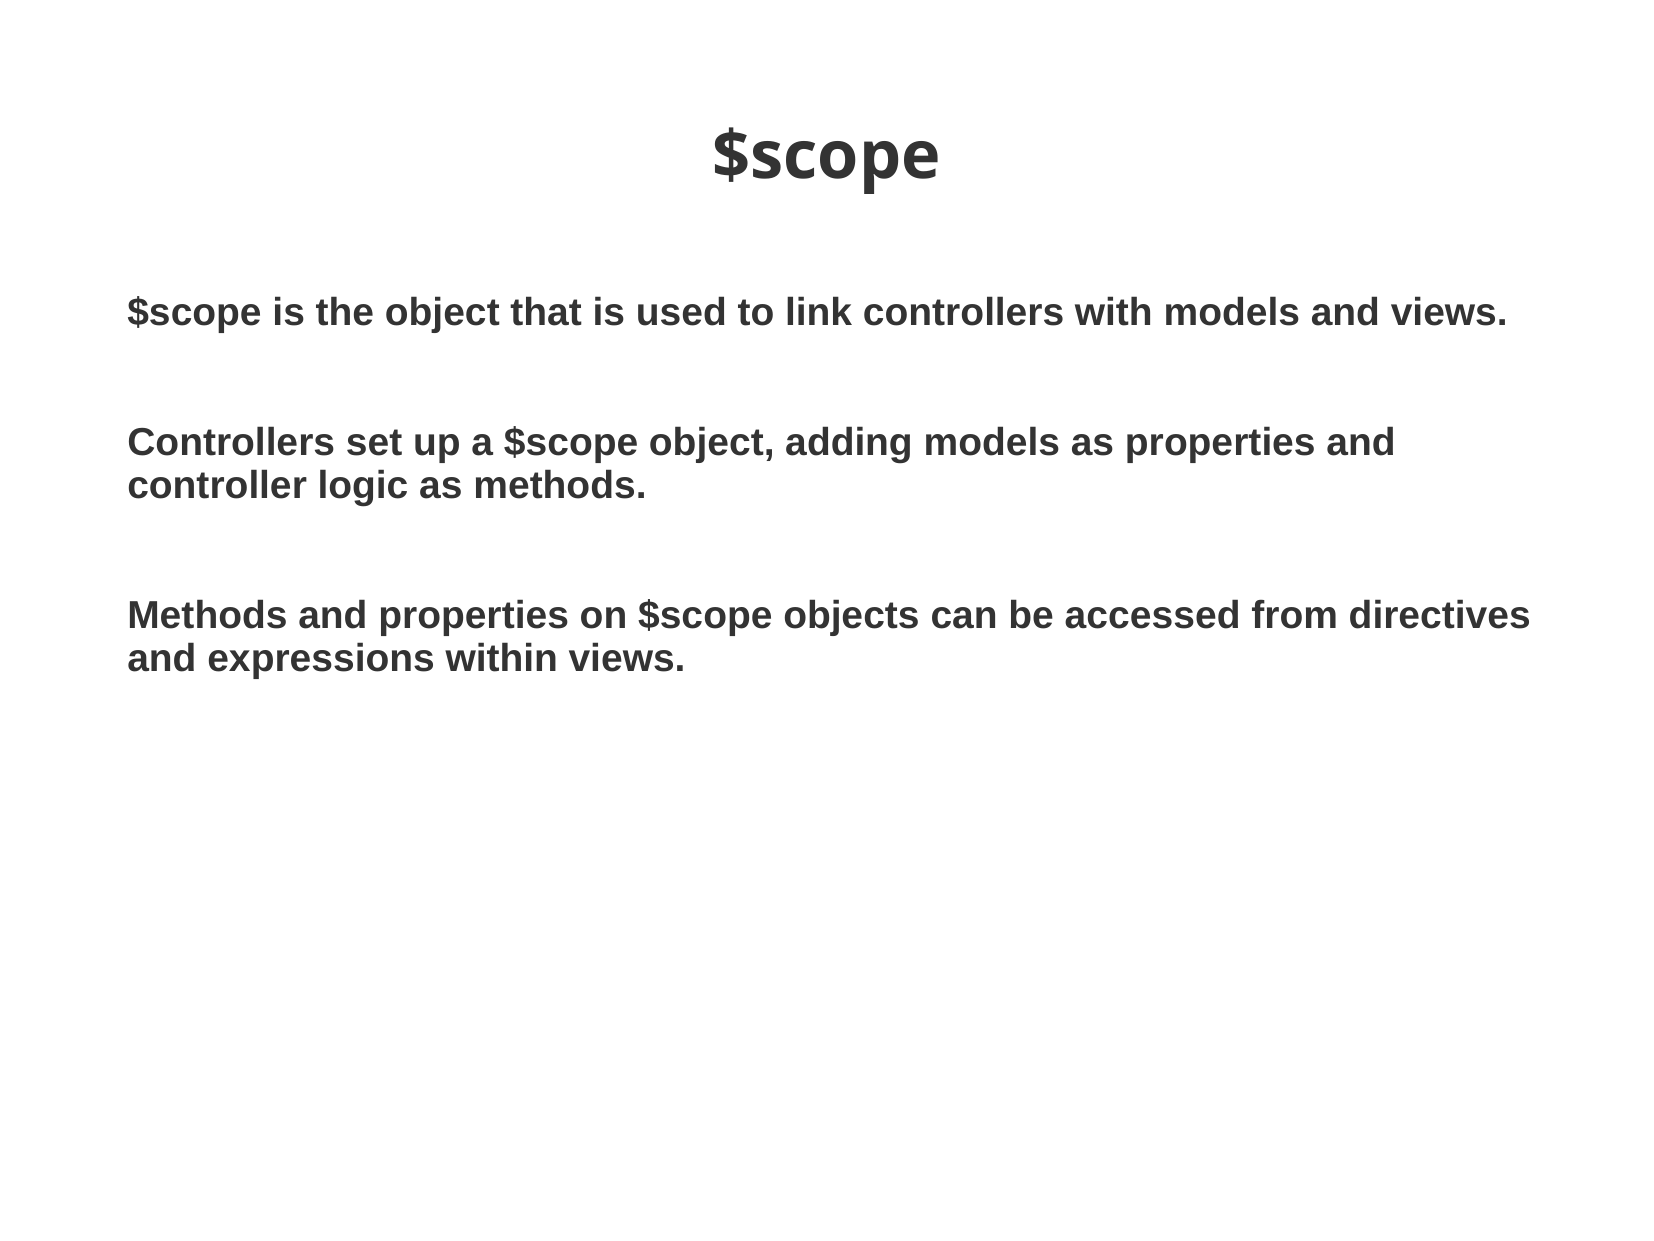

# $scope
$scope is the object that is used to link controllers with models and views.
Controllers set up a $scope object, adding models as properties and controller logic as methods.
Methods and properties on $scope objects can be accessed from directives and expressions within views.